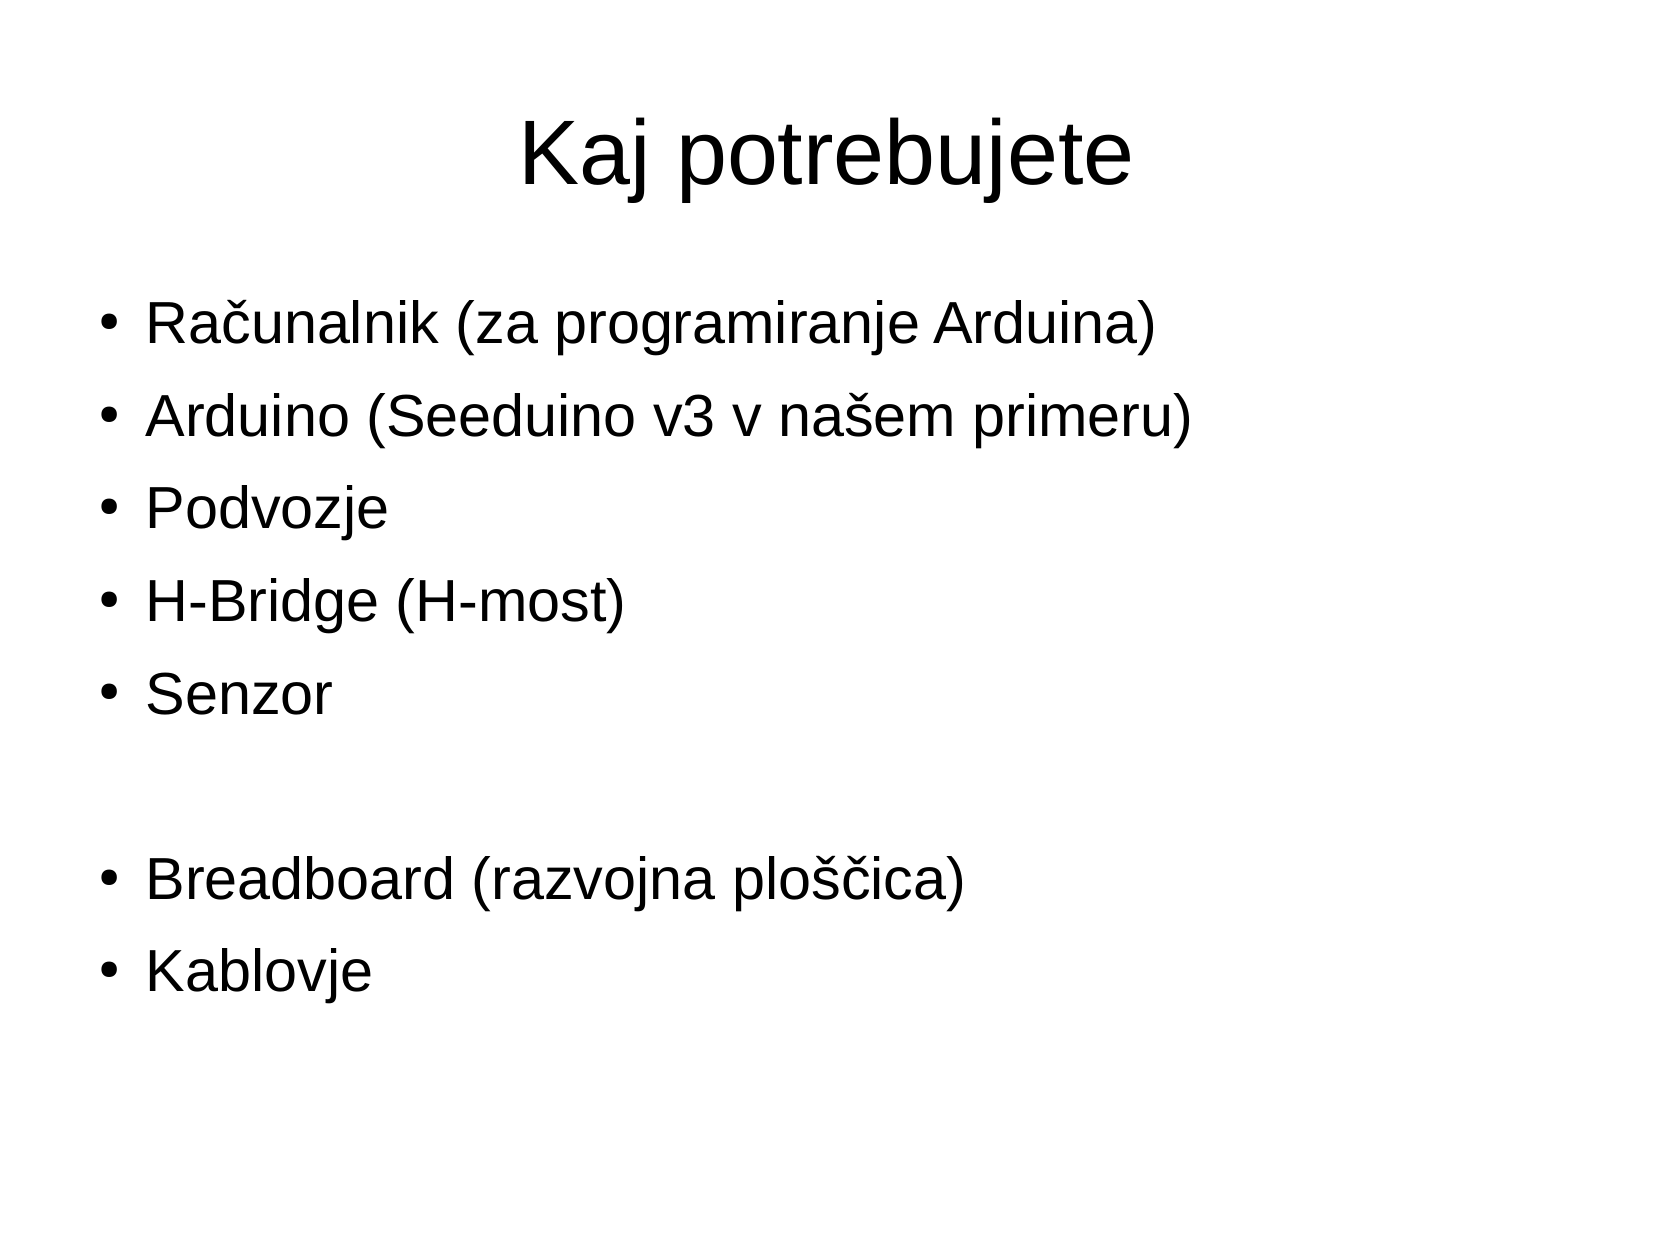

# Kaj potrebujete
Računalnik (za programiranje Arduina)
Arduino (Seeduino v3 v našem primeru)
Podvozje
H-Bridge (H-most)
Senzor
Breadboard (razvojna ploščica)
Kablovje